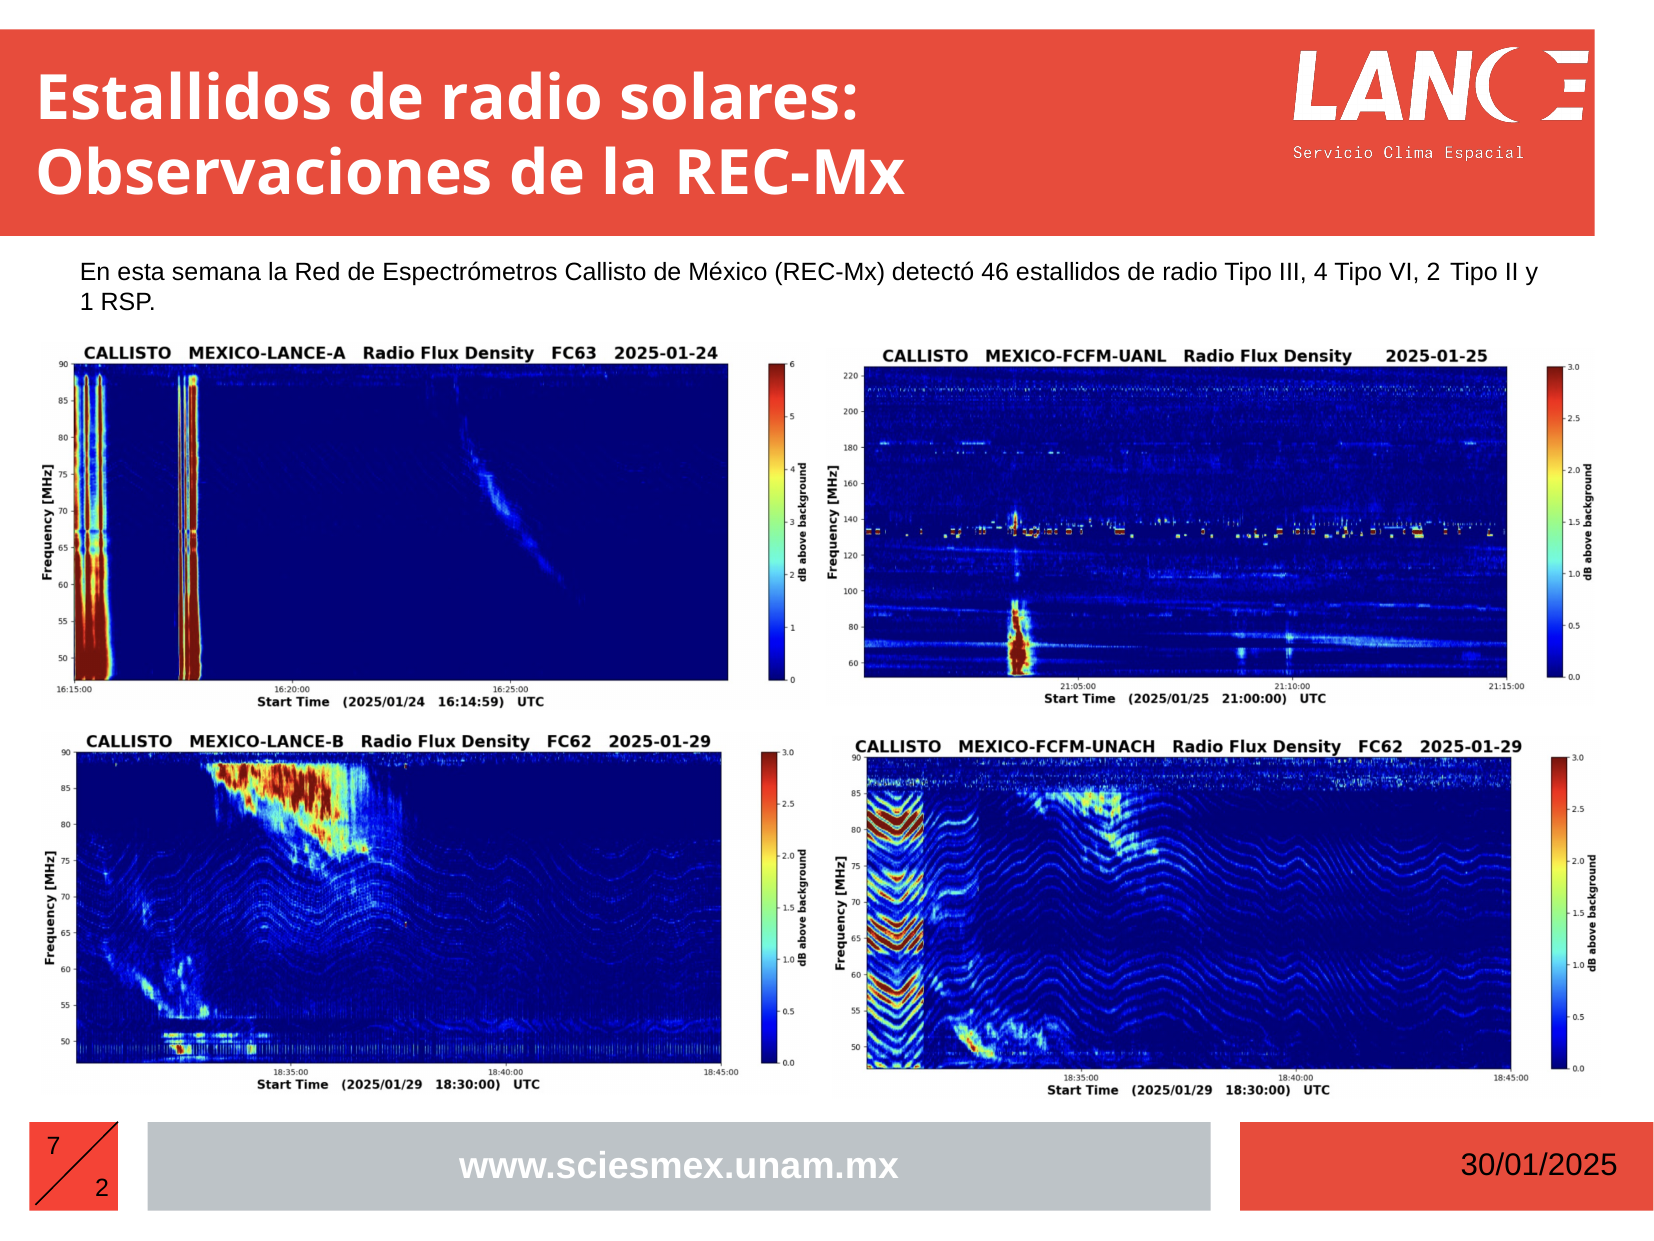

Estallidos de radio solares:
Observaciones de la REC-Mx
En esta semana la Red de Espectrómetros Callisto de México (REC-Mx) detectó 46 estallidos de radio Tipo III, 4 Tipo VI, 2 Tipo II y 1 RSP.
www.sciesmex.unam.mx
30/01/2025
2